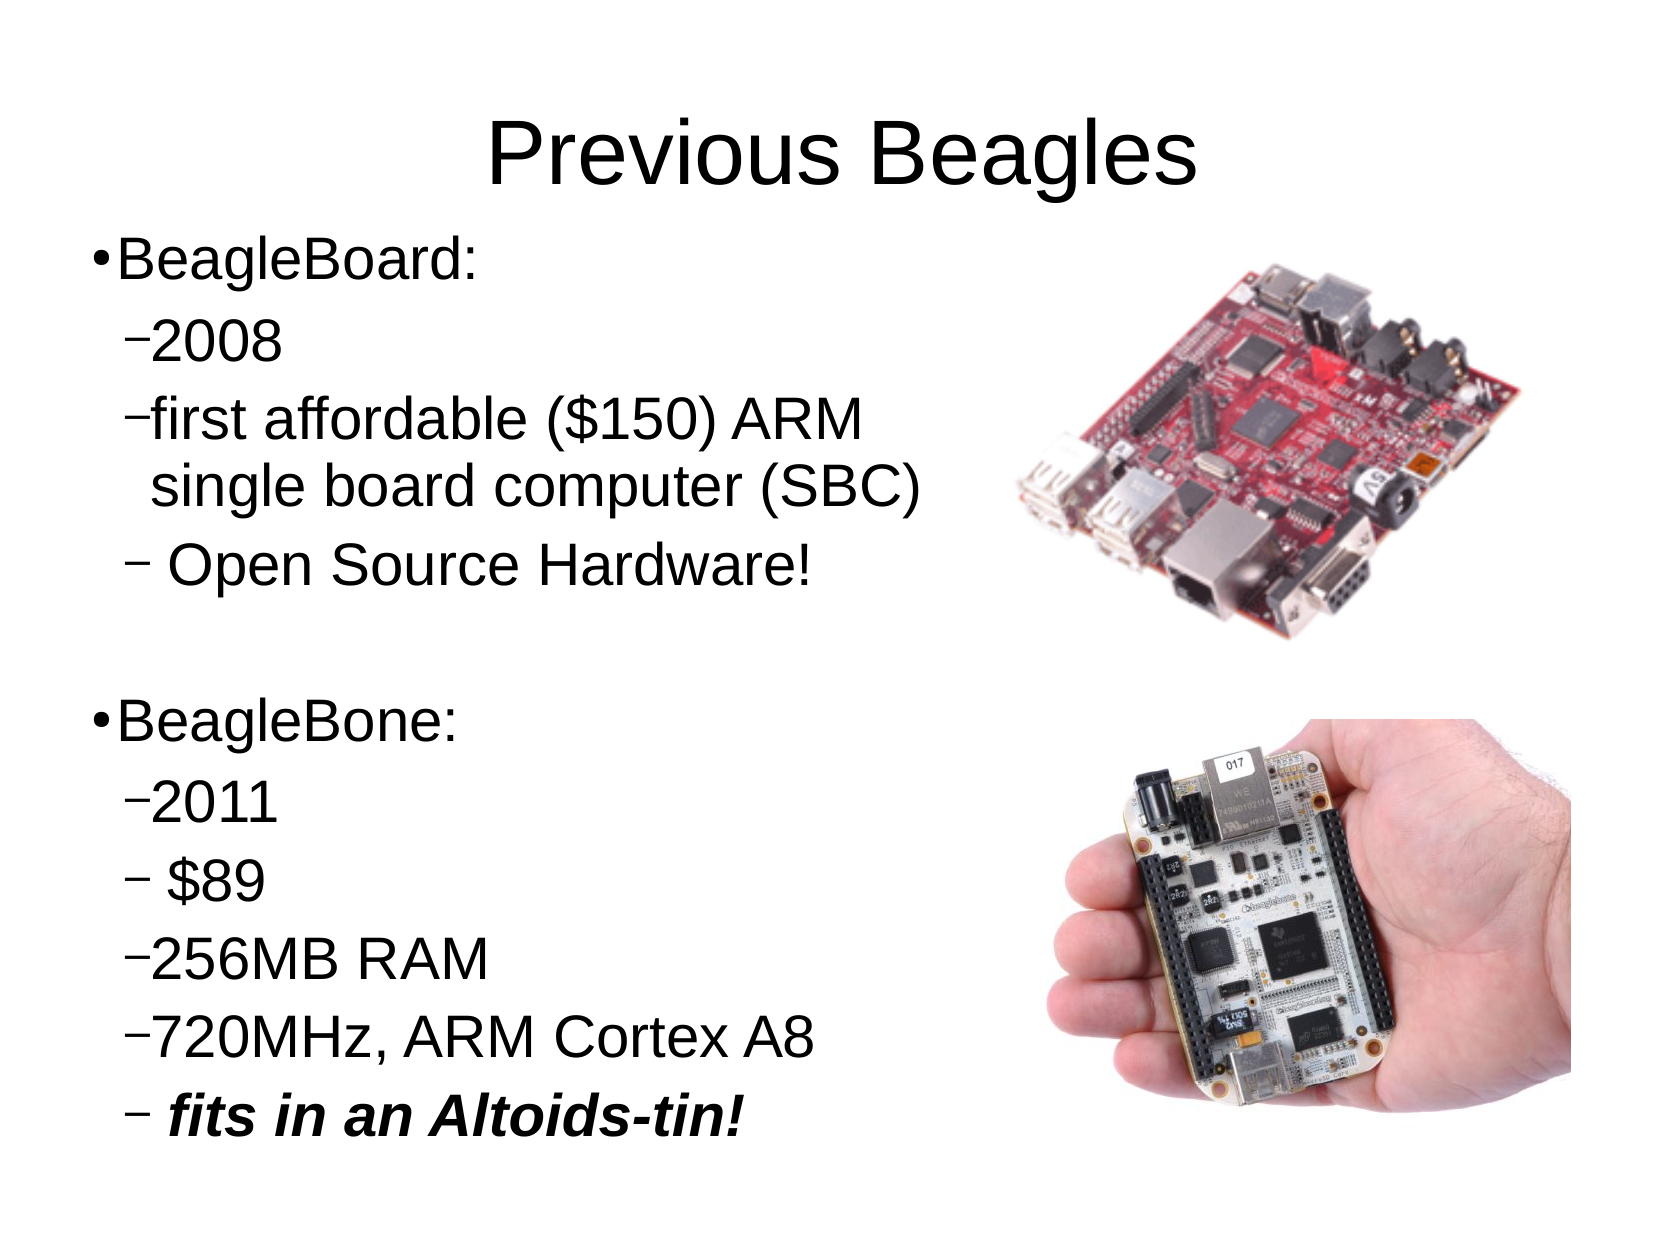

# Previous Beagles
BeagleBoard:
2008
first affordable ($150) ARM single board computer (SBC)
 Open Source Hardware!
BeagleBone:
2011
 $89
256MB RAM
720MHz, ARM Cortex A8
 fits in an Altoids-tin!